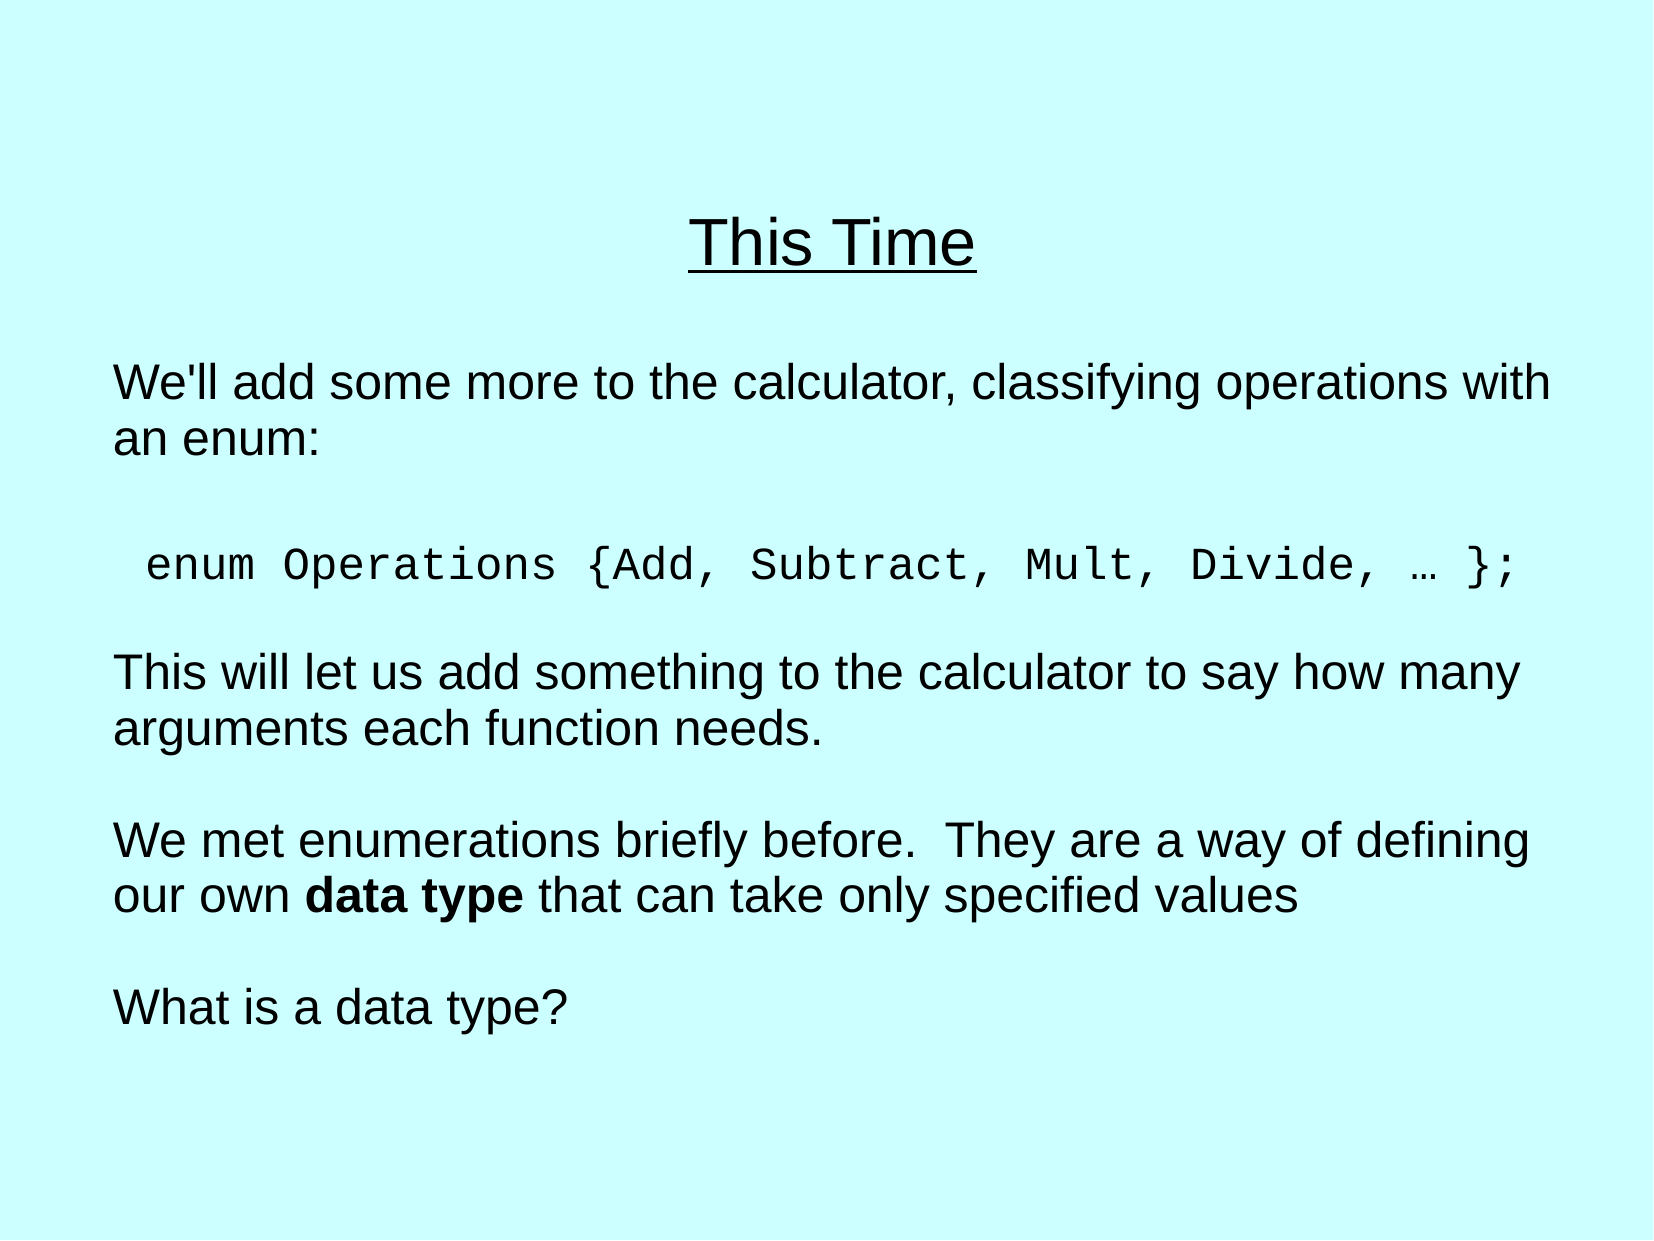

# This Time
We'll add some more to the calculator, classifying operations with an enum:
enum Operations {Add, Subtract, Mult, Divide, … };
This will let us add something to the calculator to say how many arguments each function needs.
We met enumerations briefly before. They are a way of defining our own data type that can take only specified values
What is a data type?